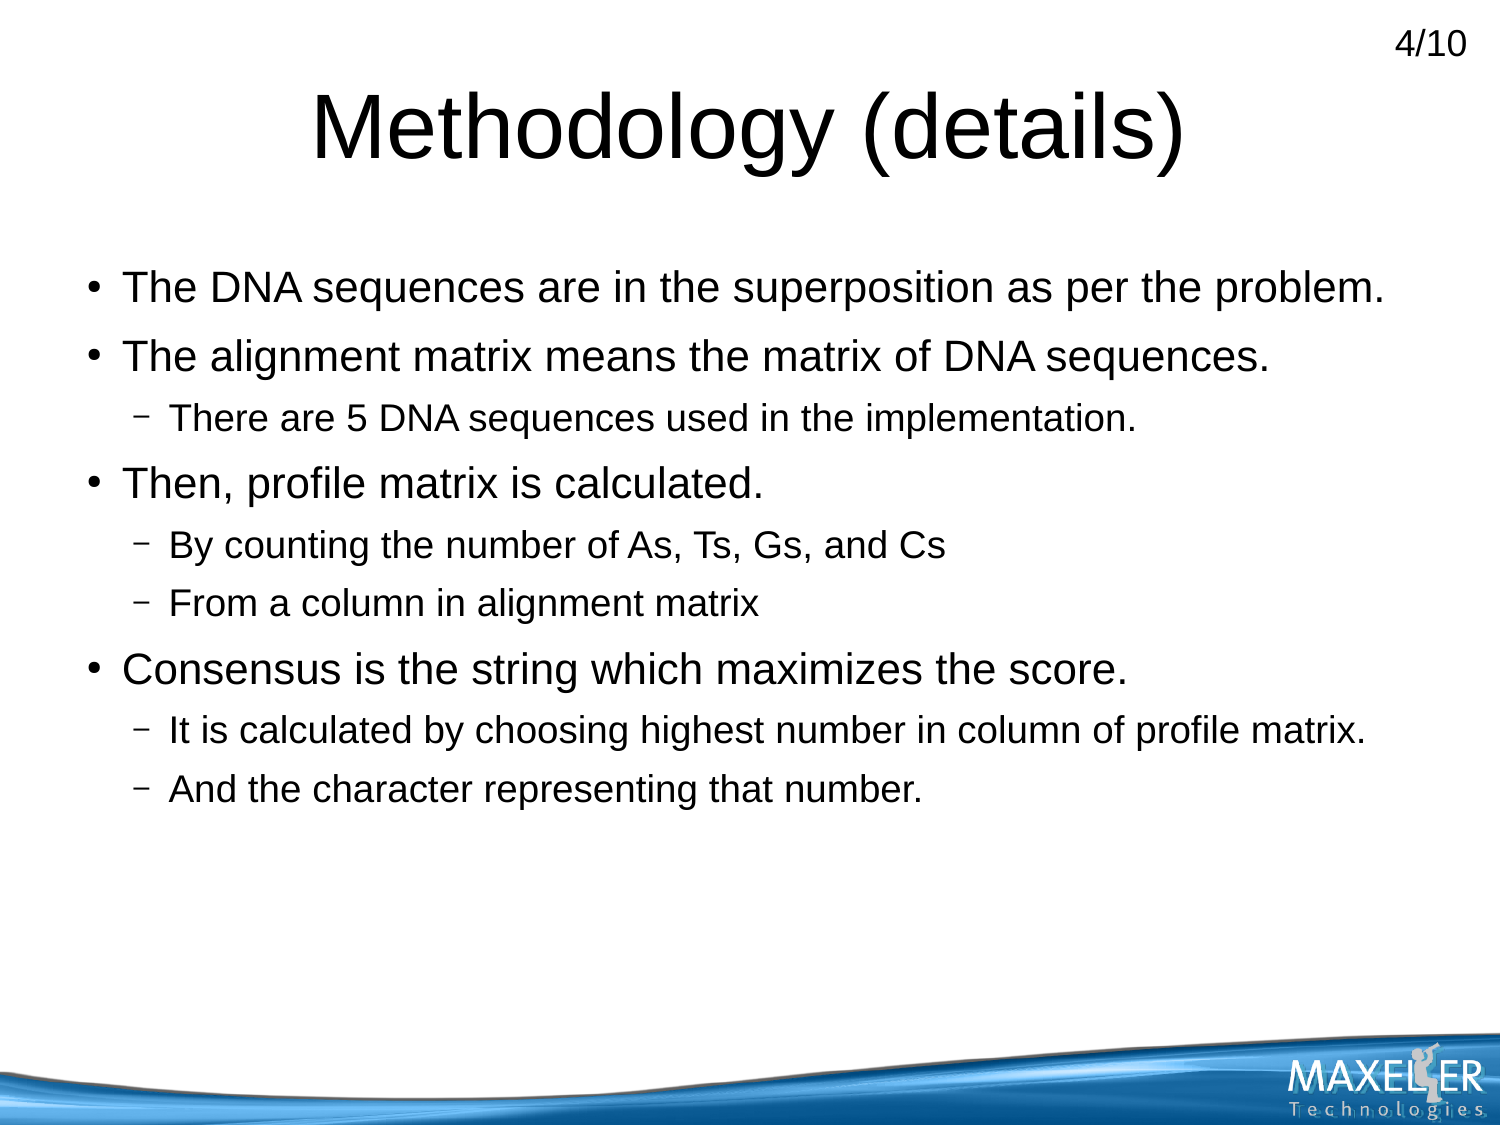

4/10
# Methodology (details)
The DNA sequences are in the superposition as per the problem.
The alignment matrix means the matrix of DNA sequences.
There are 5 DNA sequences used in the implementation.
Then, profile matrix is calculated.
By counting the number of As, Ts, Gs, and Cs
From a column in alignment matrix
Consensus is the string which maximizes the score.
It is calculated by choosing highest number in column of profile matrix.
And the character representing that number.